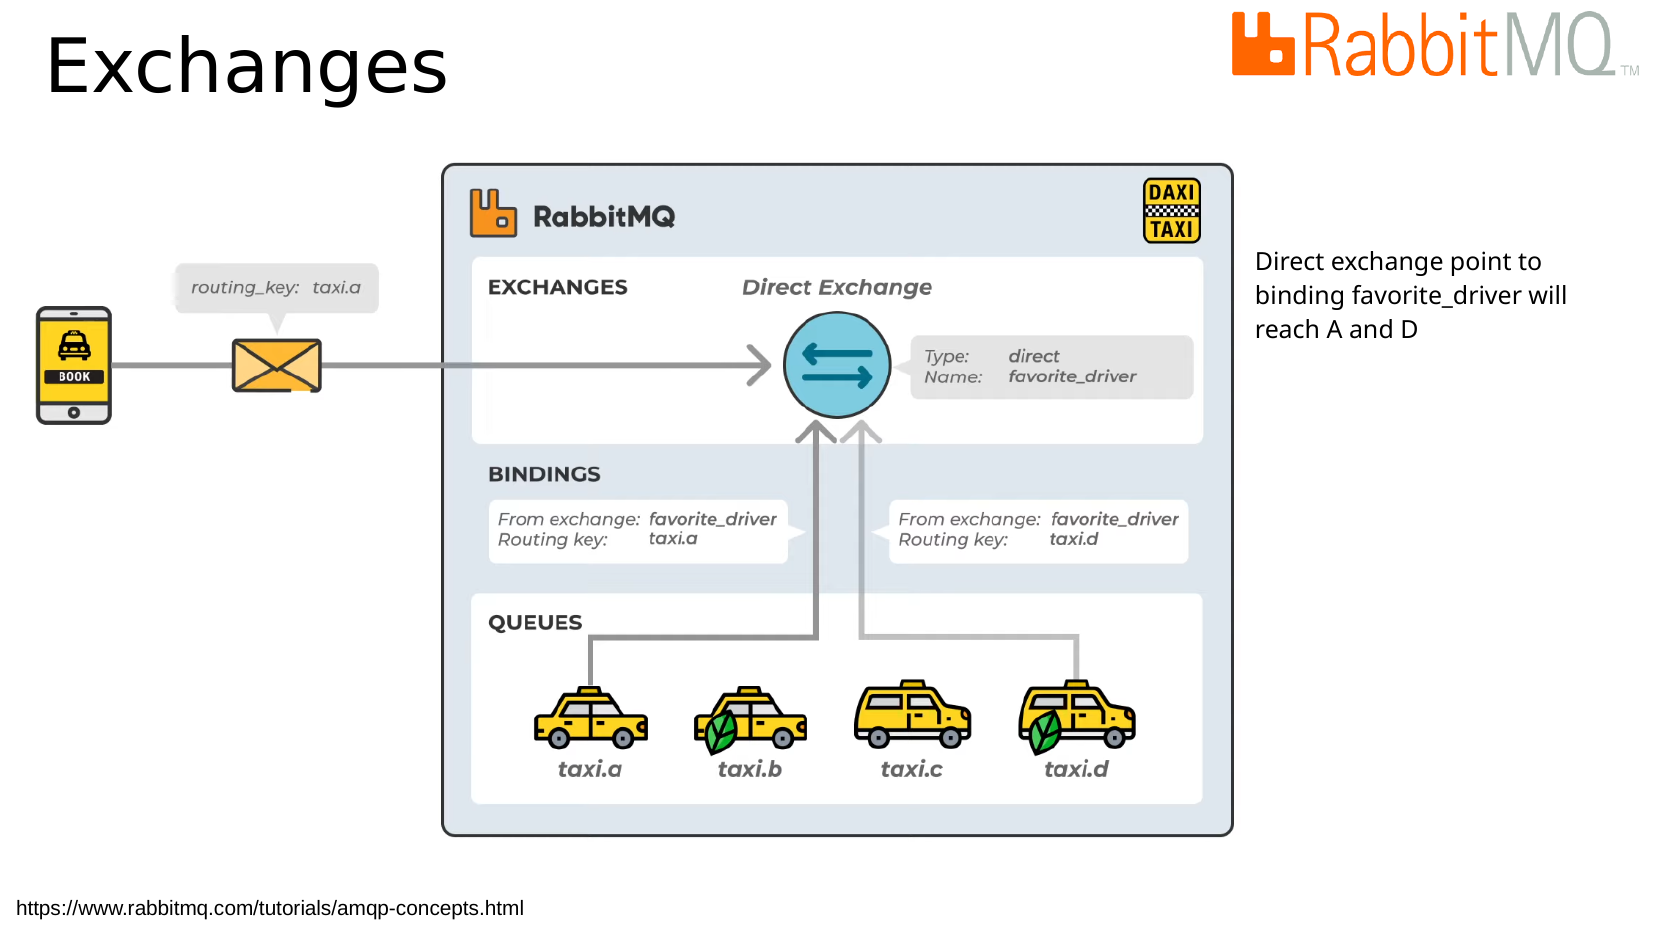

Exchanges
Direct exchange point to binding favorite_driver will reach A and D
https://www.rabbitmq.com/tutorials/amqp-concepts.html